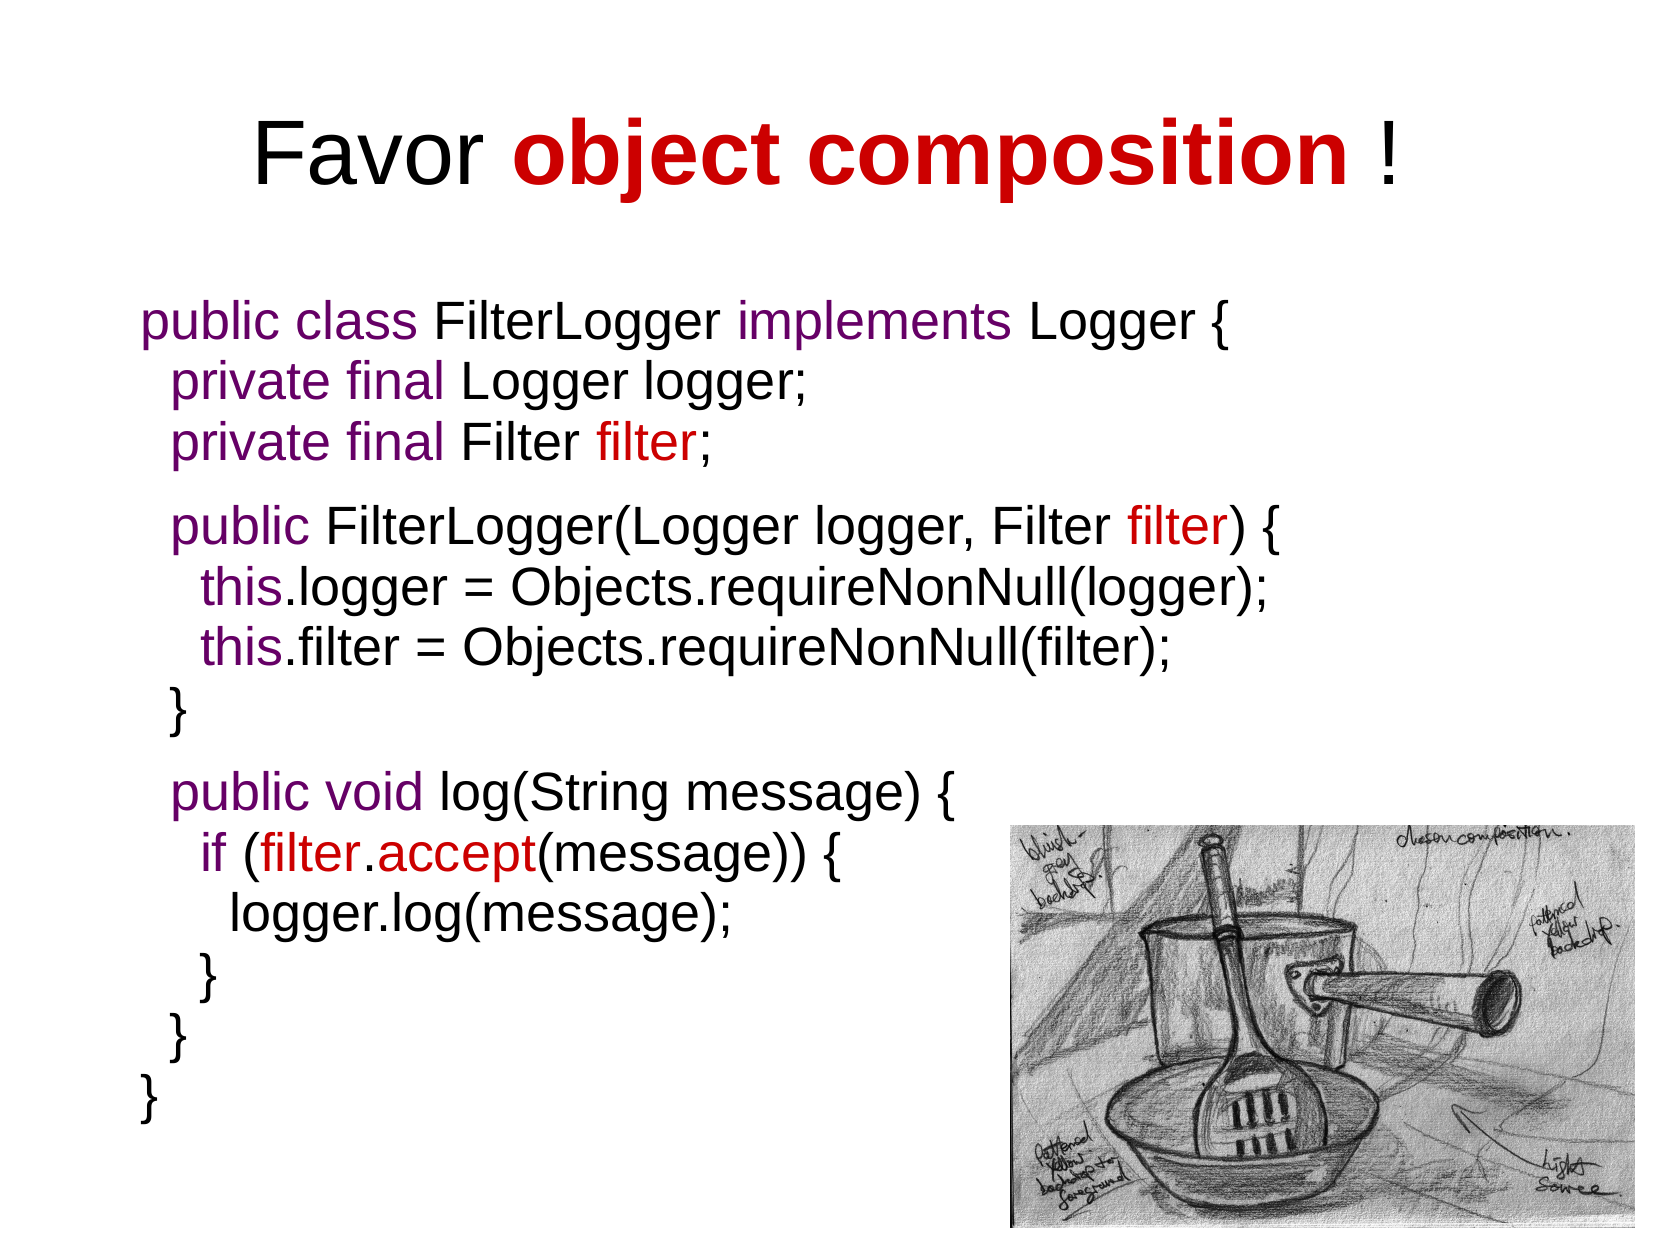

# Favor object composition !
public class FilterLogger implements Logger {
 private final Logger logger;
 private final Filter filter;
 public FilterLogger(Logger logger, Filter filter) {
 this.logger = Objects.requireNonNull(logger);
 this.filter = Objects.requireNonNull(filter);
 }
 public void log(String message) {
 if (filter.accept(message)) {
 logger.log(message);
 }
 }
}